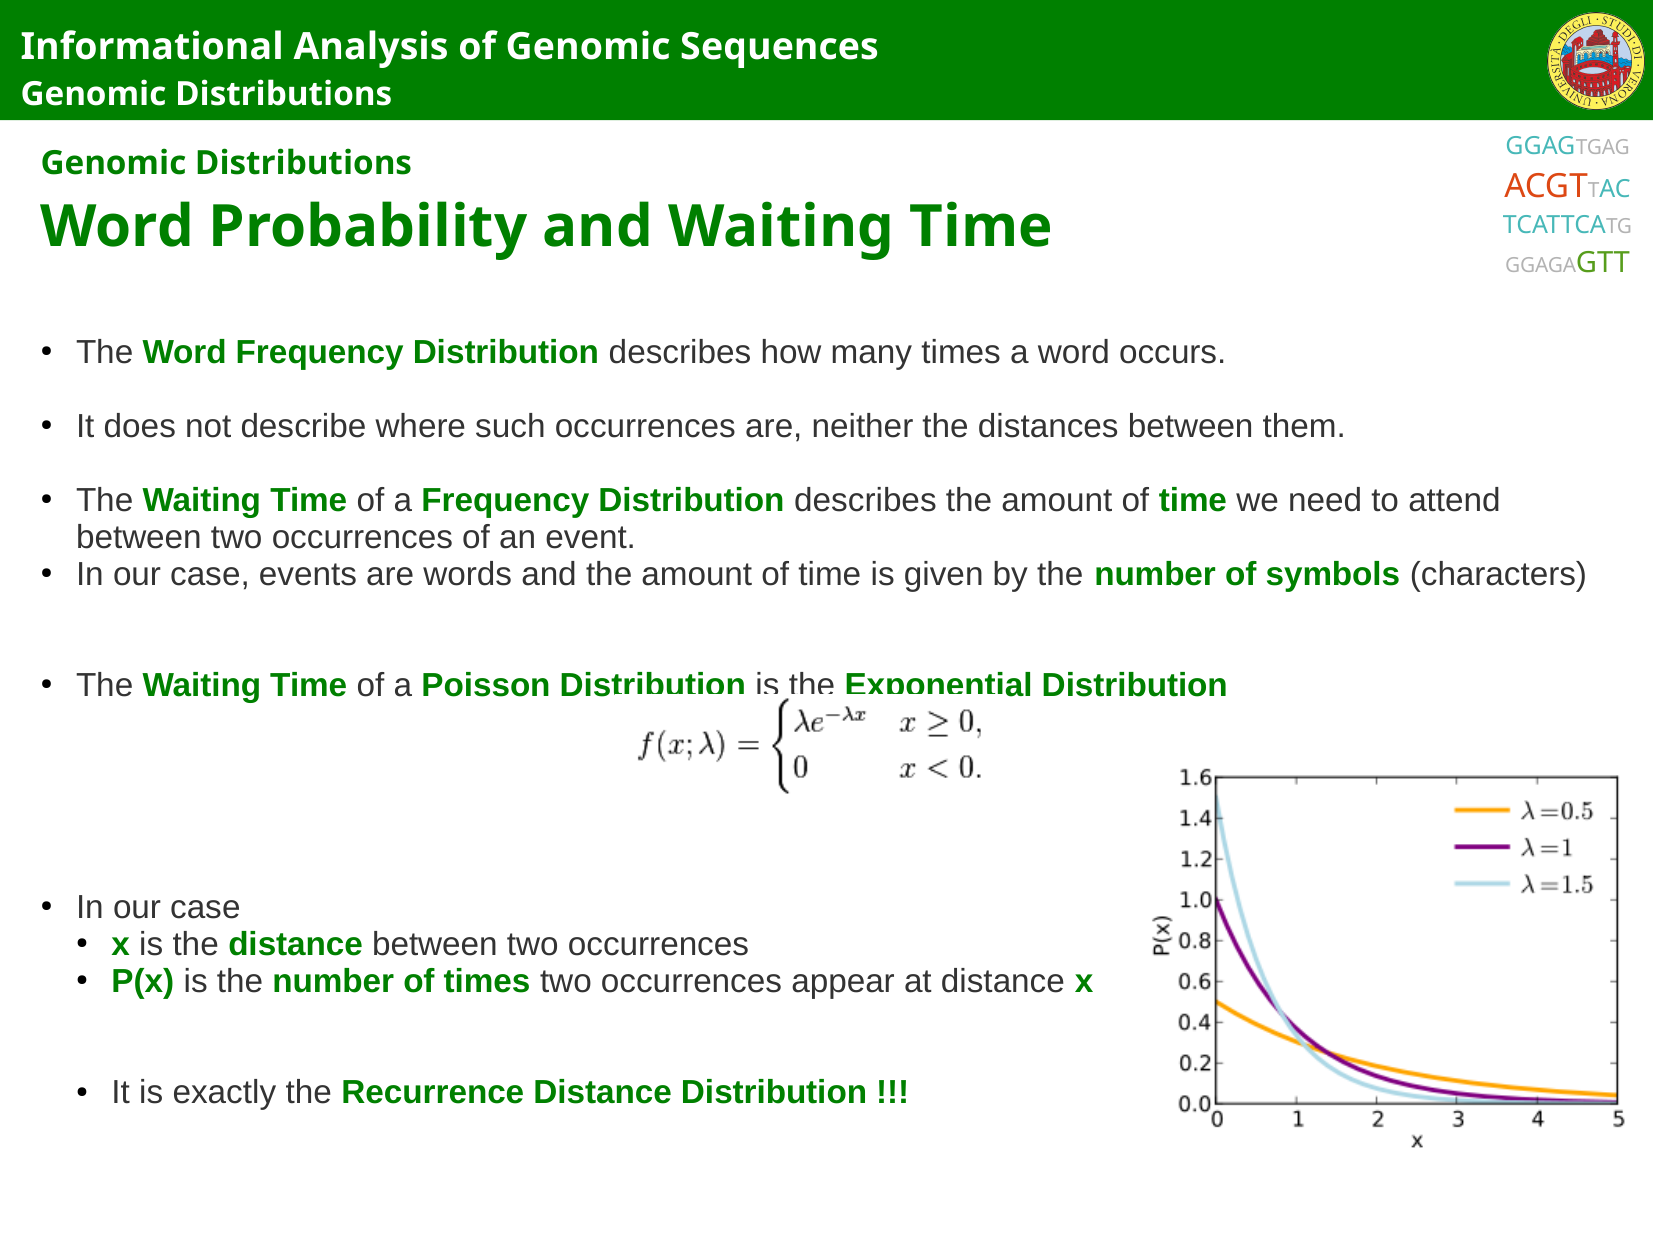

Informational Analysis of Genomic Sequences
Genomic Distributions
GGAGTGAGACGTTACTCATTCATGGGAGAGTT
Genomic Distributions
Word Probability and Waiting Time
The Word Frequency Distribution describes how many times a word occurs.
It does not describe where such occurrences are, neither the distances between them.
The Waiting Time of a Frequency Distribution describes the amount of time we need to attend between two occurrences of an event.
In our case, events are words and the amount of time is given by the number of symbols (characters)
The Waiting Time of a Poisson Distribution is the Exponential Distribution
In our case
x is the distance between two occurrences
P(x) is the number of times two occurrences appear at distance x
It is exactly the Recurrence Distance Distribution !!!